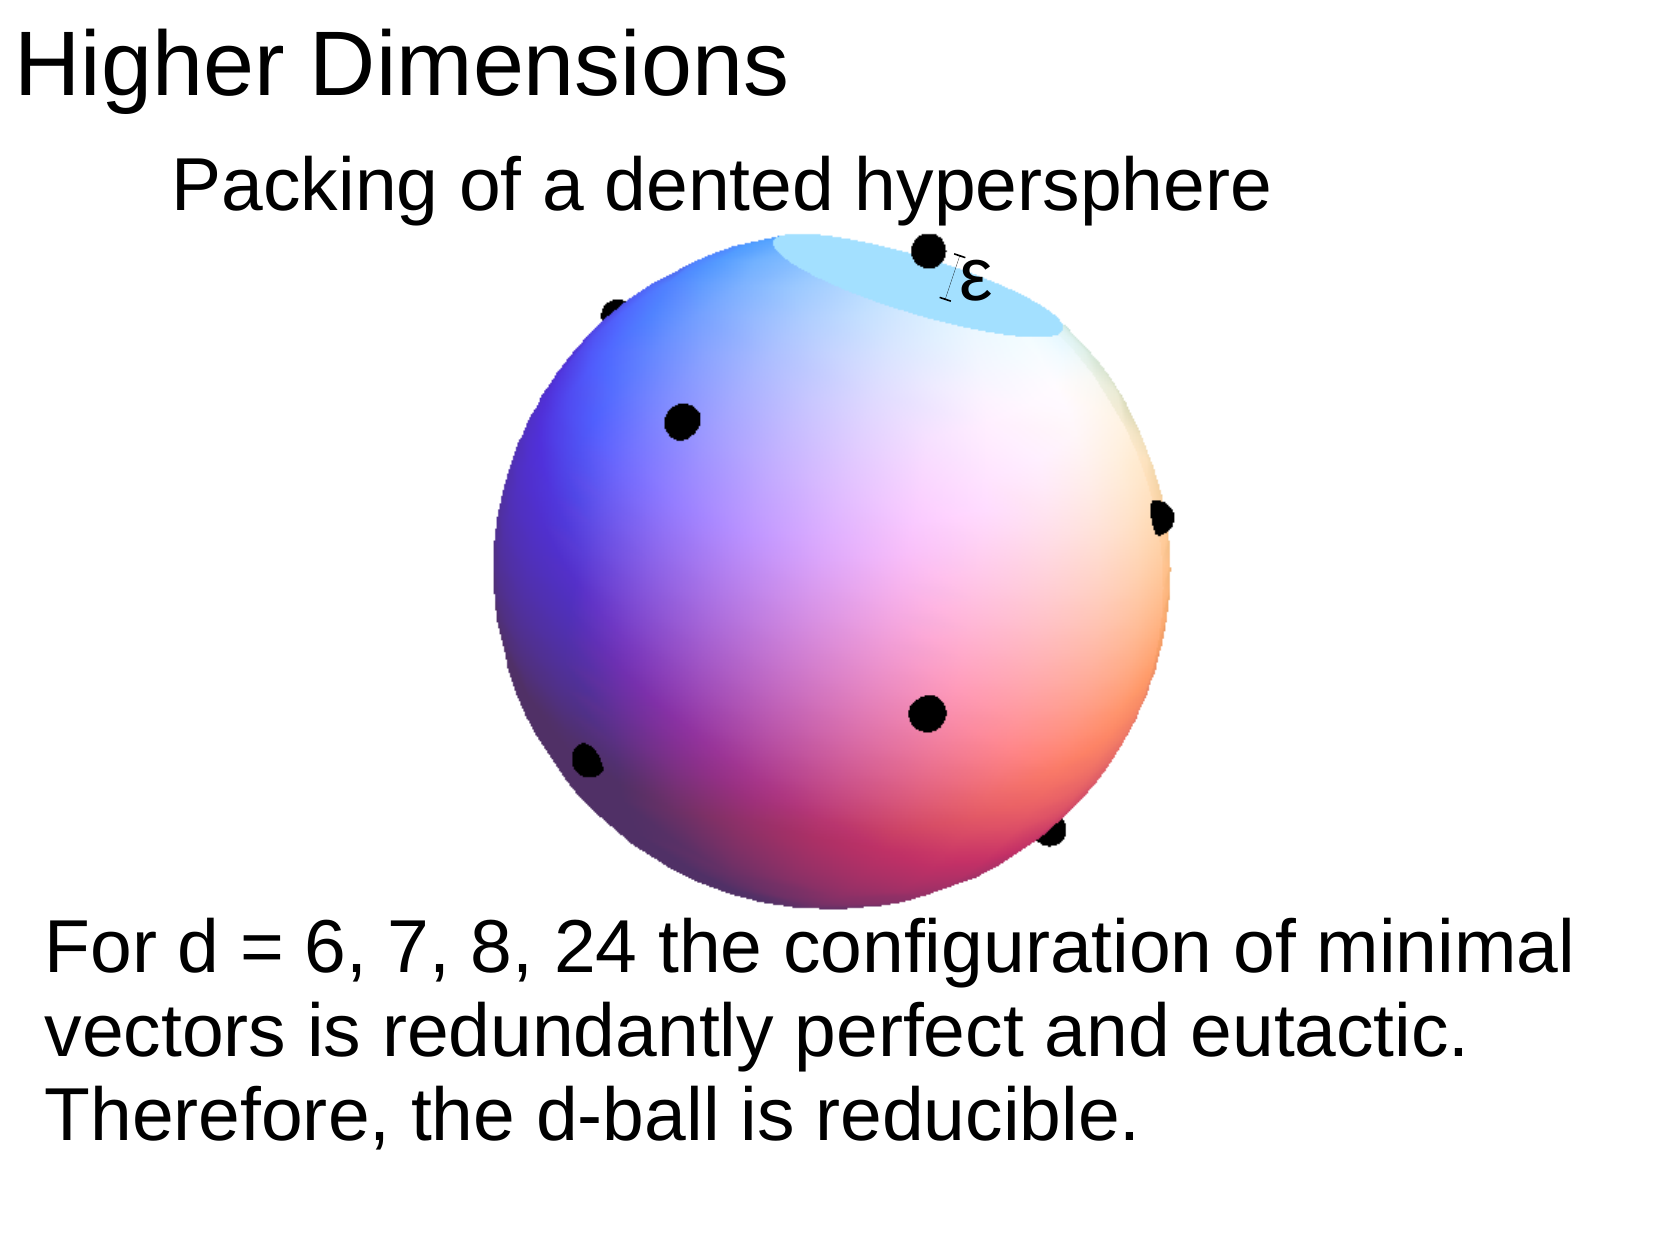

Higher Dimensions
Packing of a dented hypersphere
ε
For d = 6, 7, 8, 24 the configuration of minimal
vectors is redundantly perfect and eutactic.
Therefore, the d-ball is reducible.